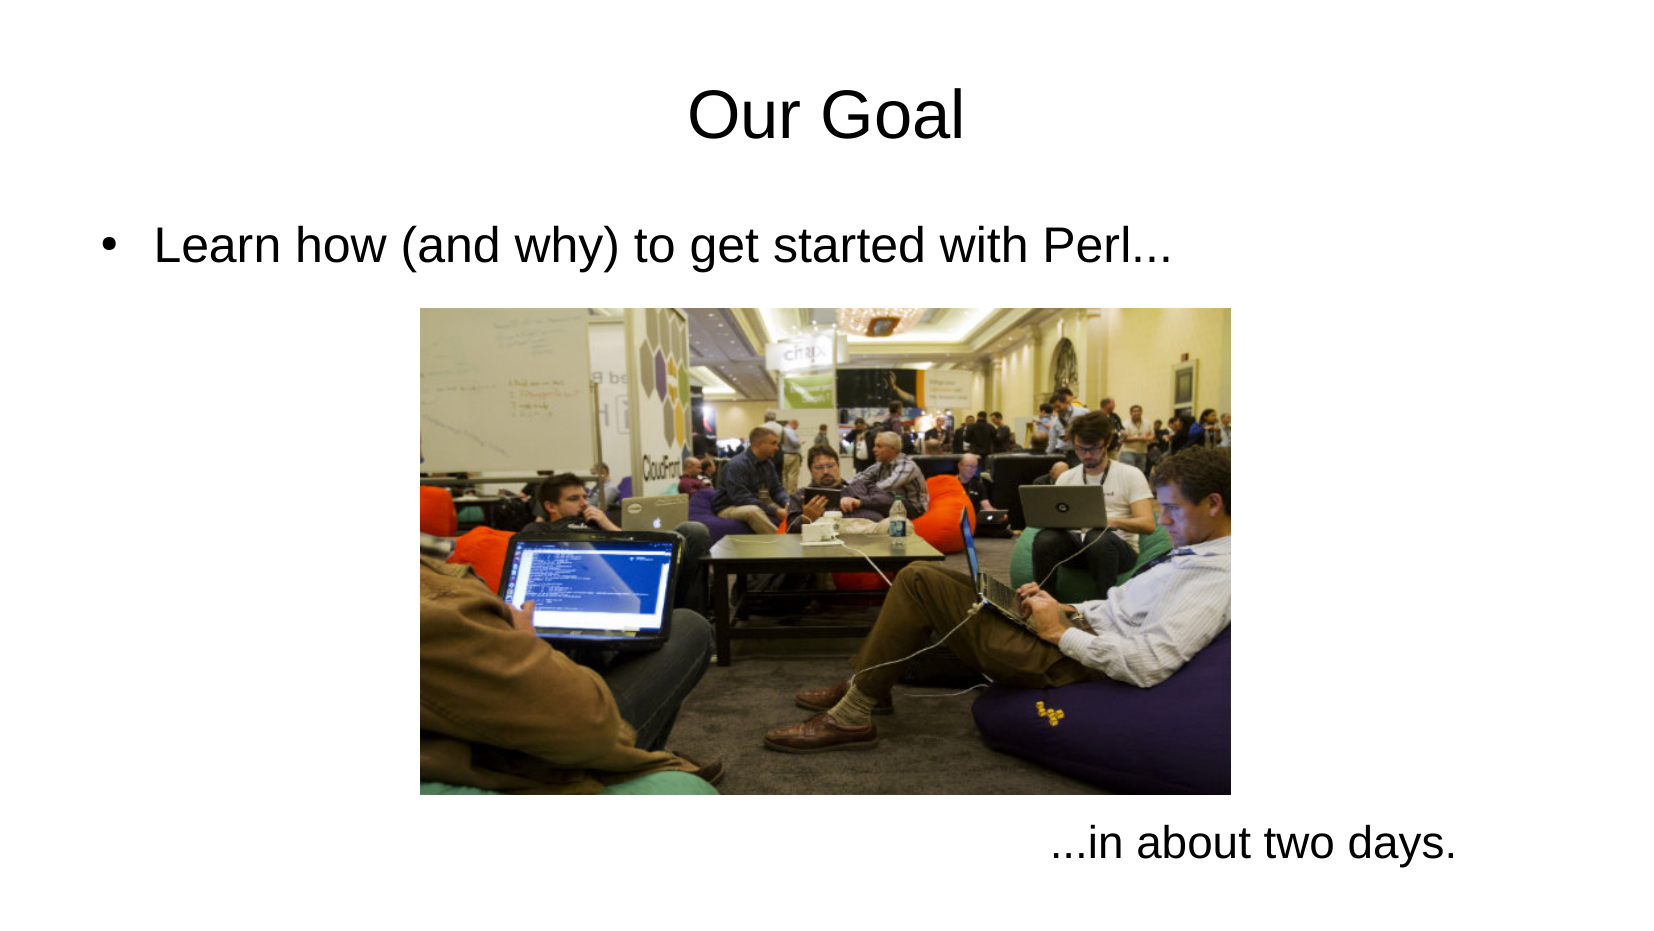

# Our Goal
Learn how (and why) to get started with Perl...
...in about two days.